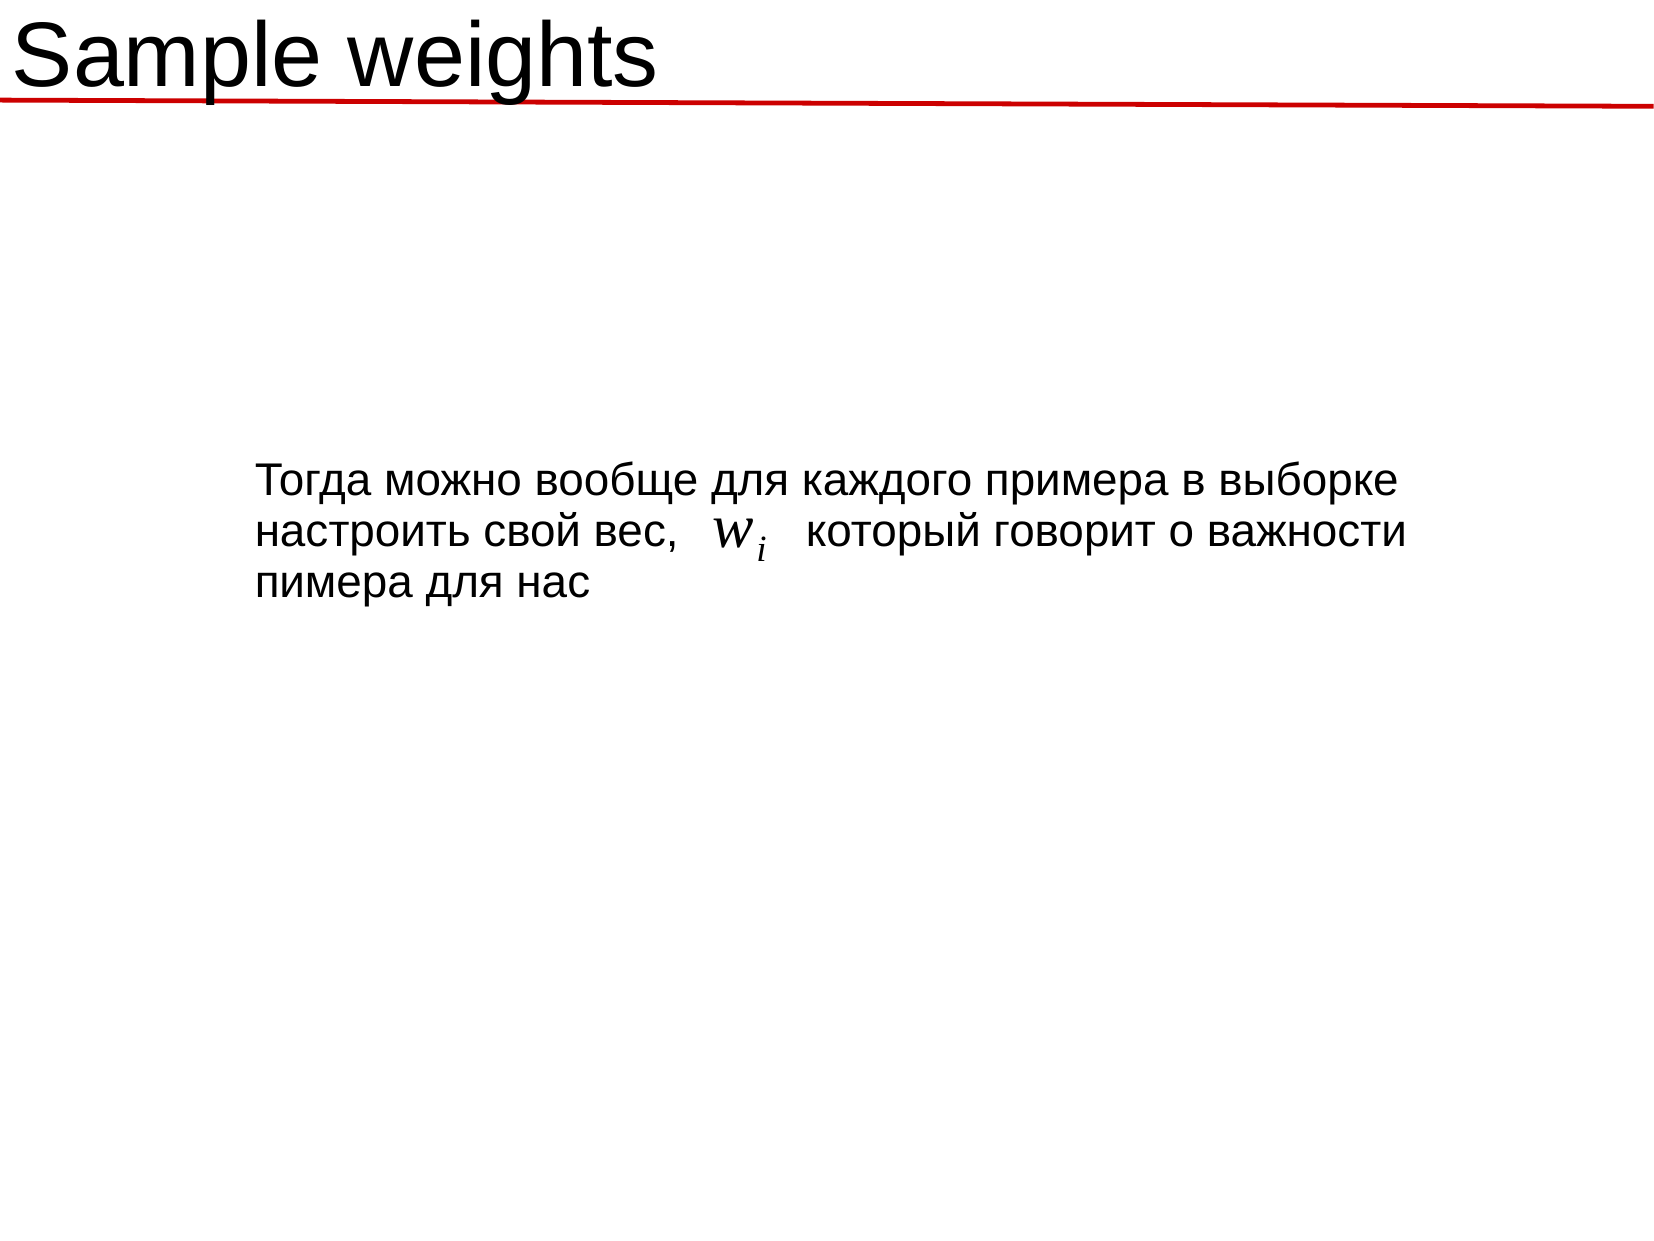

# Sample weights
Тогда можно вообще для каждого примера в выборке настроить свой вес, который говорит о важности пимера для нас